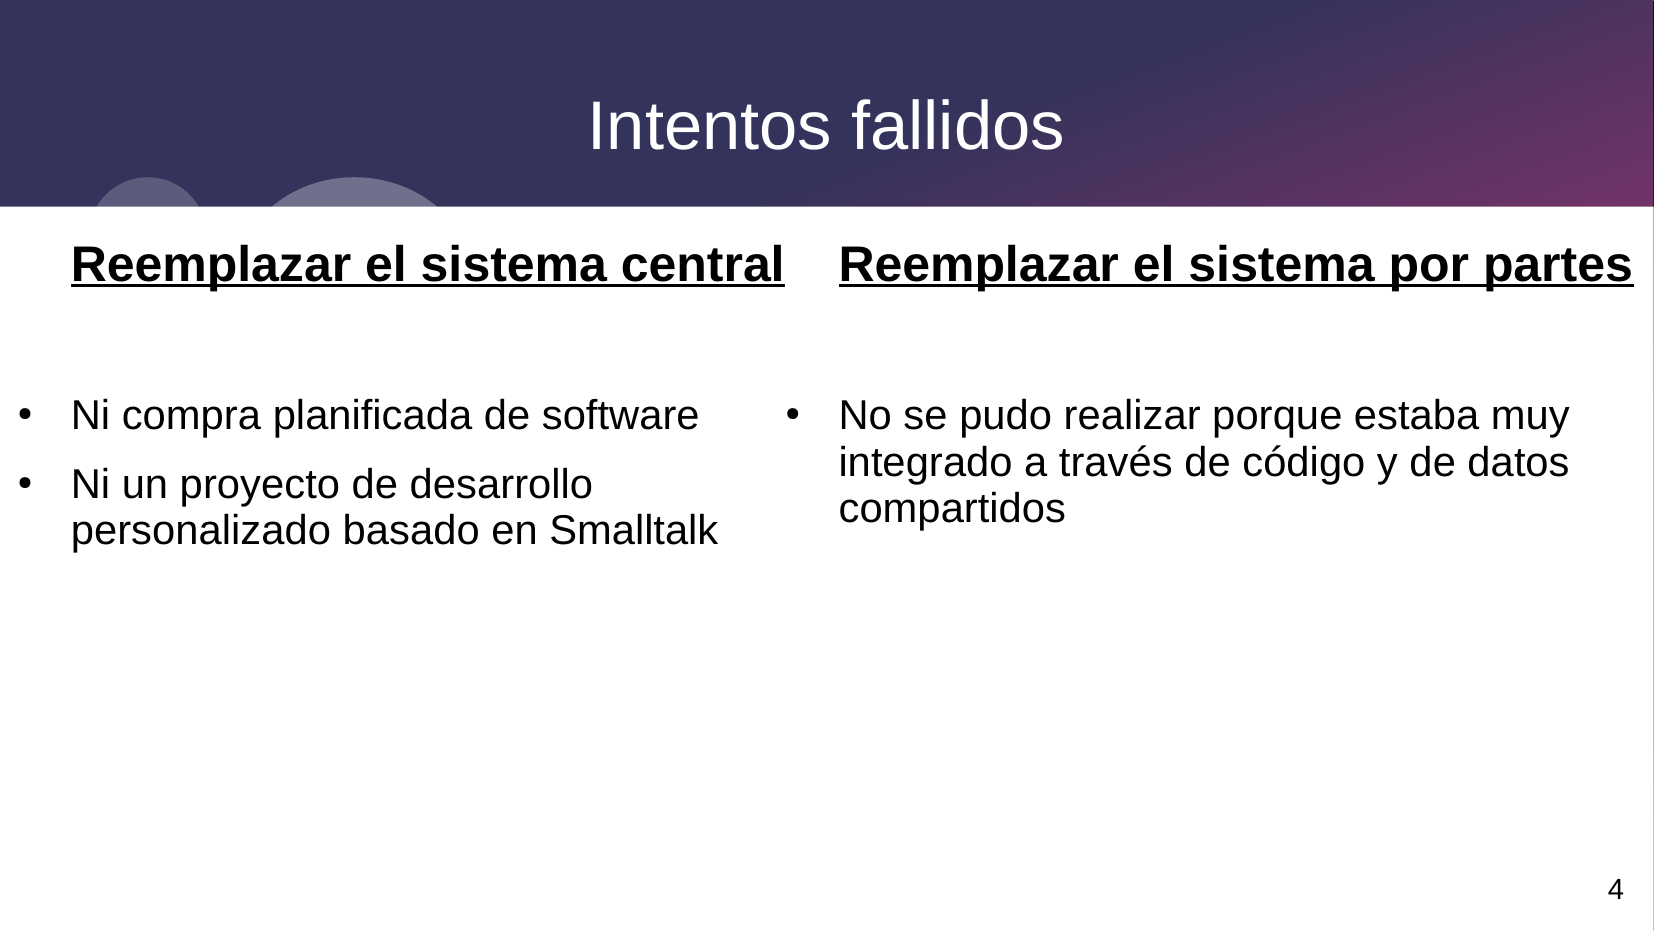

# Intentos fallidos
Reemplazar el sistema central
Ni compra planificada de software
Ni un proyecto de desarrollo personalizado basado en Smalltalk
Reemplazar el sistema por partes
No se pudo realizar porque estaba muy integrado a través de código y de datos compartidos